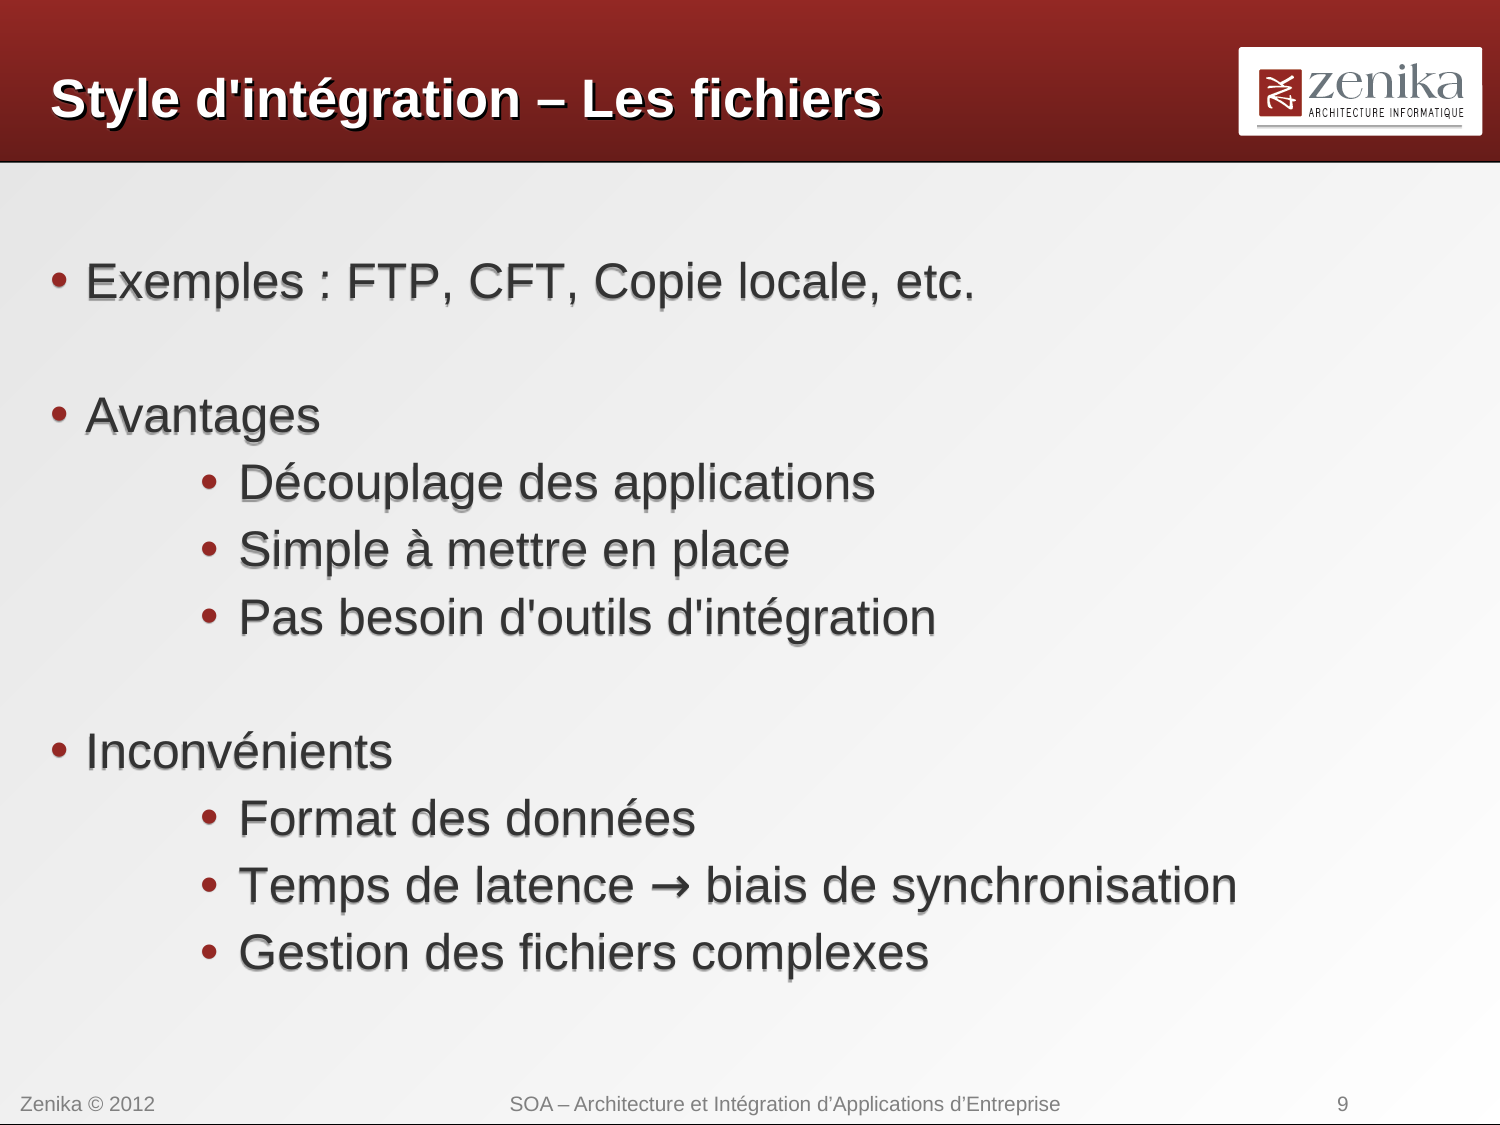

# Style d'intégration – Les fichiers
Exemples : FTP, CFT, Copie locale, etc.
Avantages
Découplage des applications
Simple à mettre en place
Pas besoin d'outils d'intégration
Inconvénients
Format des données
Temps de latence → biais de synchronisation
Gestion des fichiers complexes